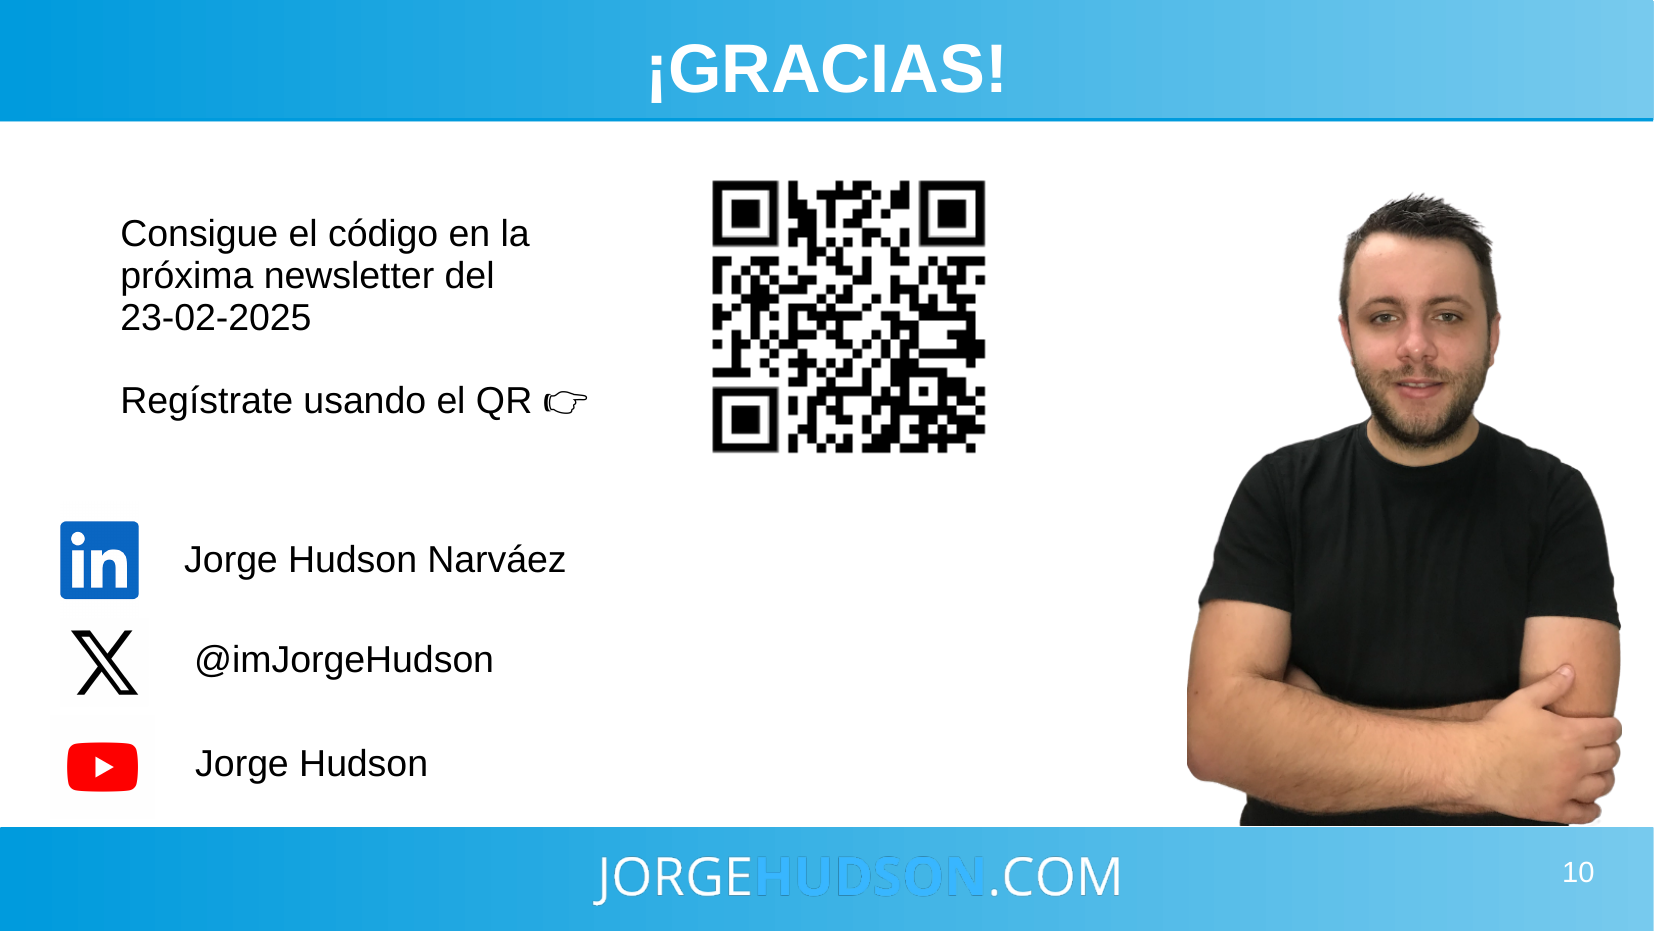

# ¡GRACIAS!
Consigue el código en la próxima newsletter del
23-02-2025
Regístrate usando el QR 👉
Jorge Hudson Narváez
@imJorgeHudson
Jorge Hudson
10